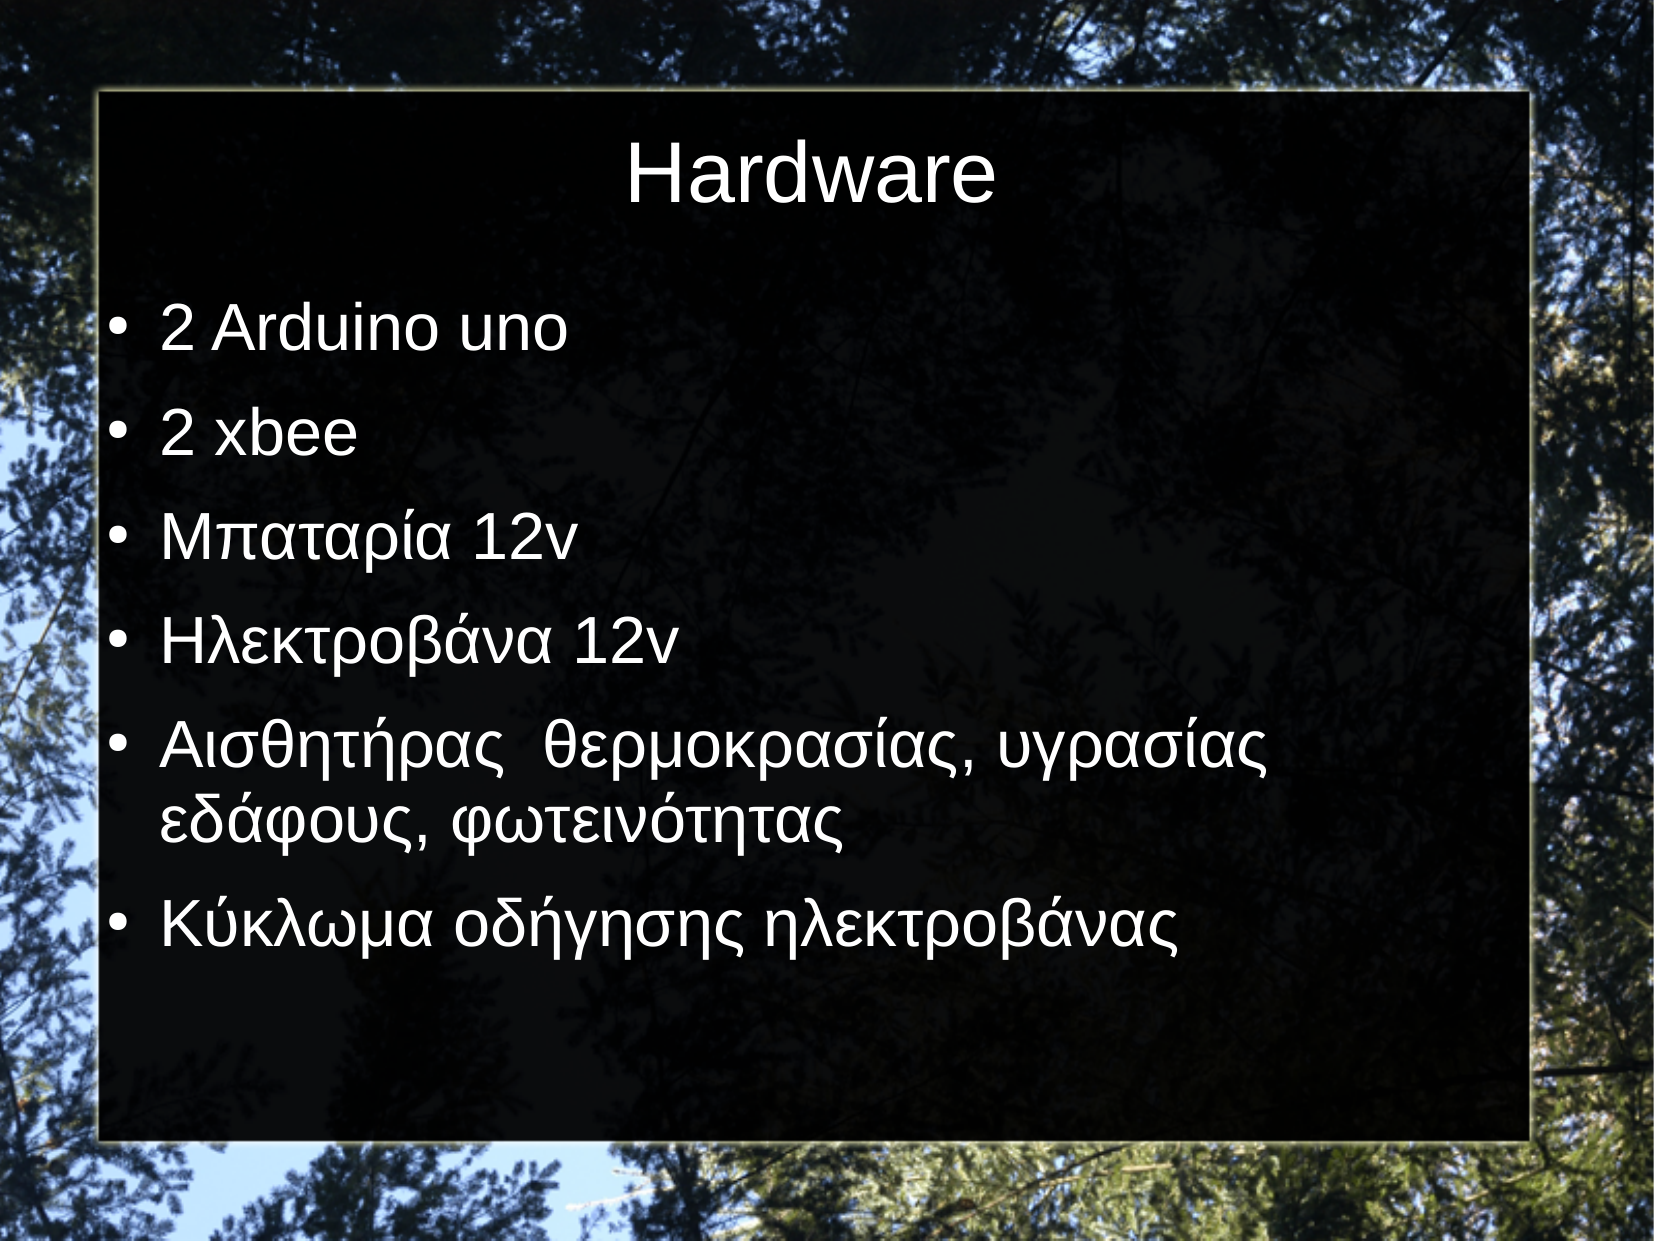

# Hardware
2 Arduino uno
2 xbee
Μπαταρία 12v
Ηλεκτροβάνα 12v
Αισθητήρας θερμοκρασίας, υγρασίας εδάφους, φωτεινότητας
Κύκλωμα οδήγησης ηλεκτροβάνας